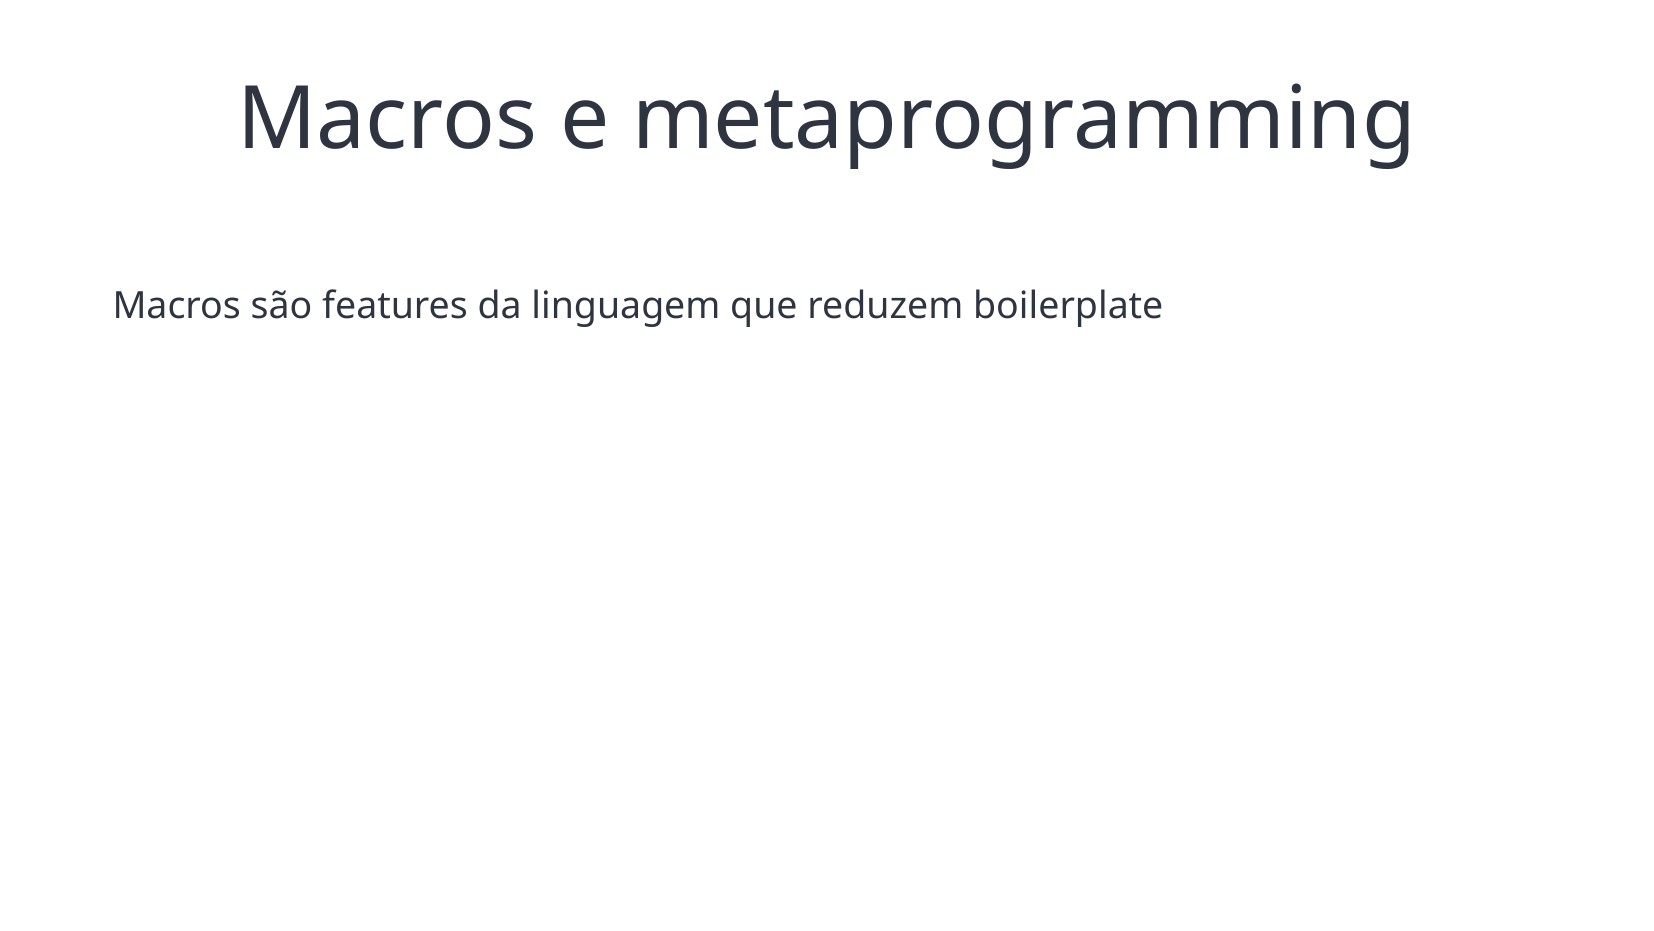

# Macros e metaprogramming
Macros são features da linguagem que reduzem boilerplate